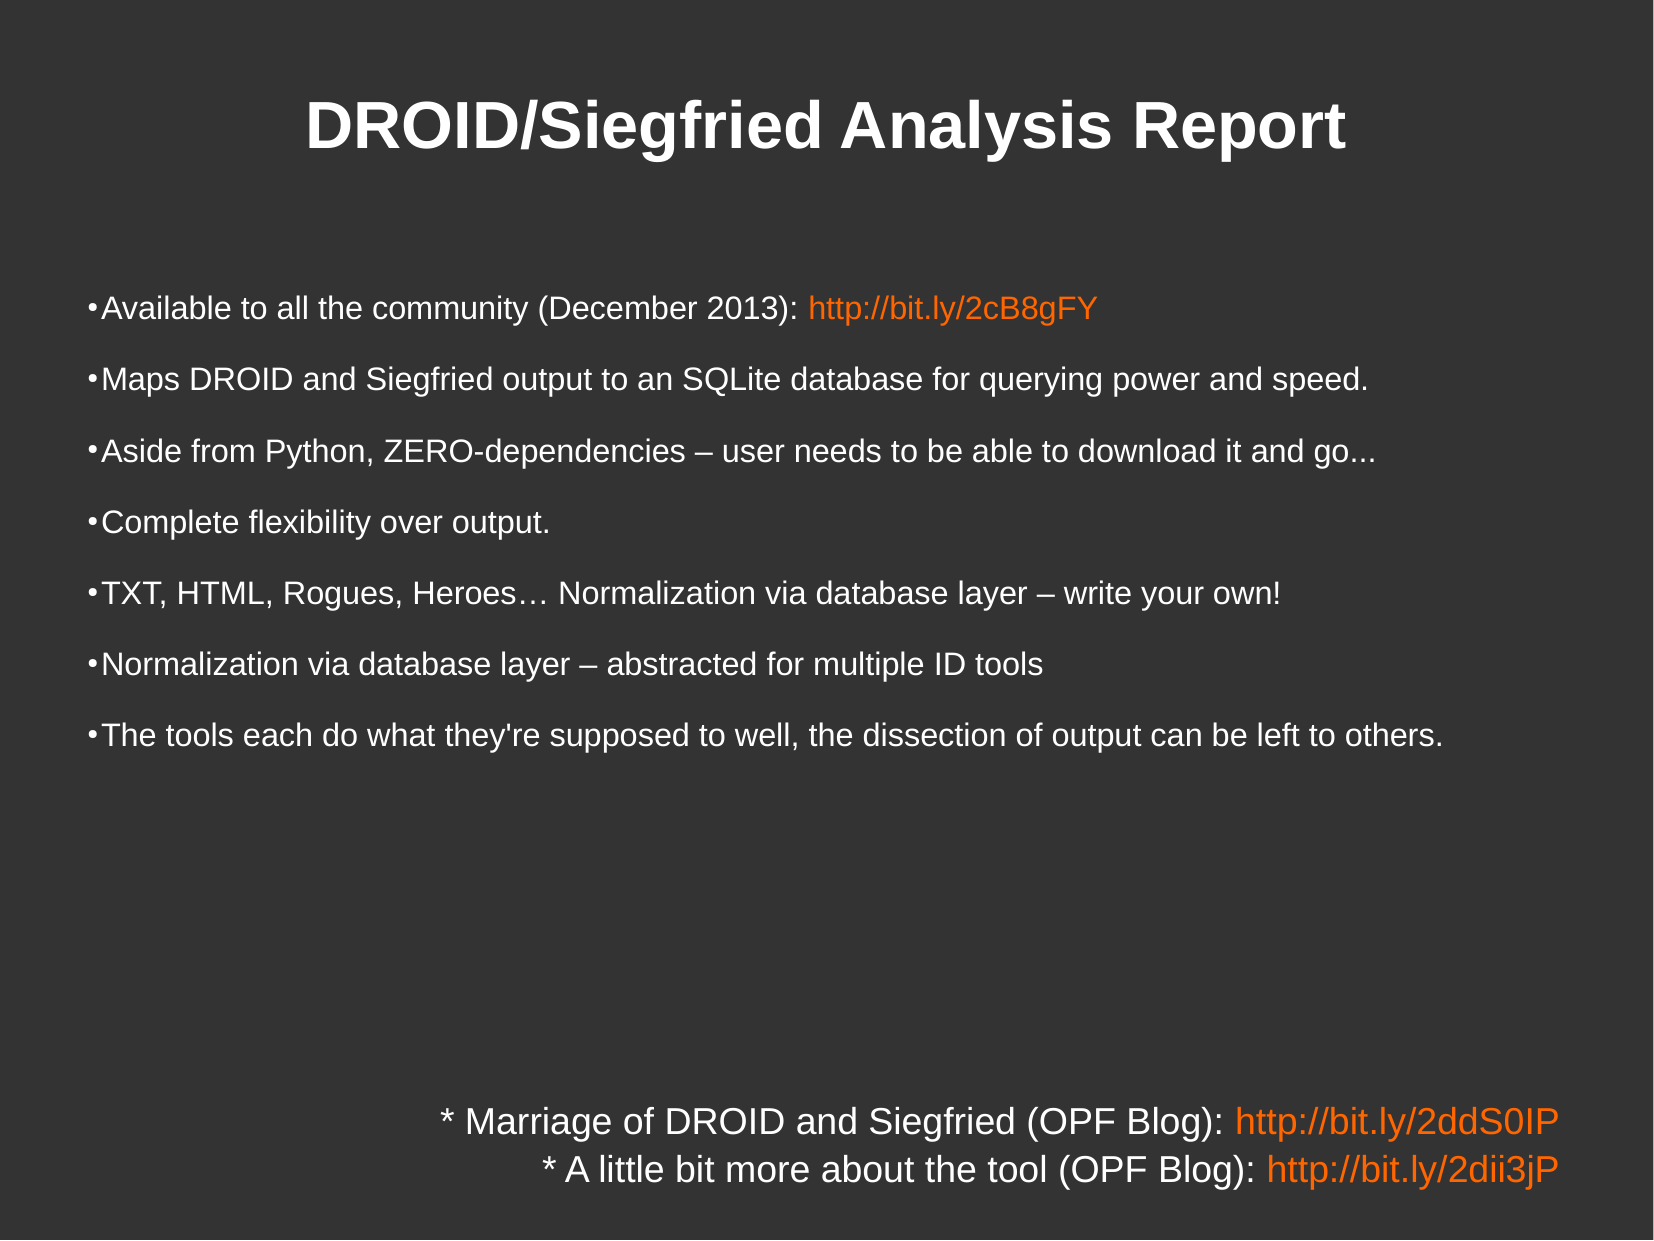

# DROID/Siegfried Analysis Report
Available to all the community (December 2013): http://bit.ly/2cB8gFY
Maps DROID and Siegfried output to an SQLite database for querying power and speed.
Aside from Python, ZERO-dependencies – user needs to be able to download it and go...
Complete flexibility over output.
TXT, HTML, Rogues, Heroes… Normalization via database layer – write your own!
Normalization via database layer – abstracted for multiple ID tools
The tools each do what they're supposed to well, the dissection of output can be left to others.
* Marriage of DROID and Siegfried (OPF Blog): http://bit.ly/2ddS0IP
* A little bit more about the tool (OPF Blog): http://bit.ly/2dii3jP